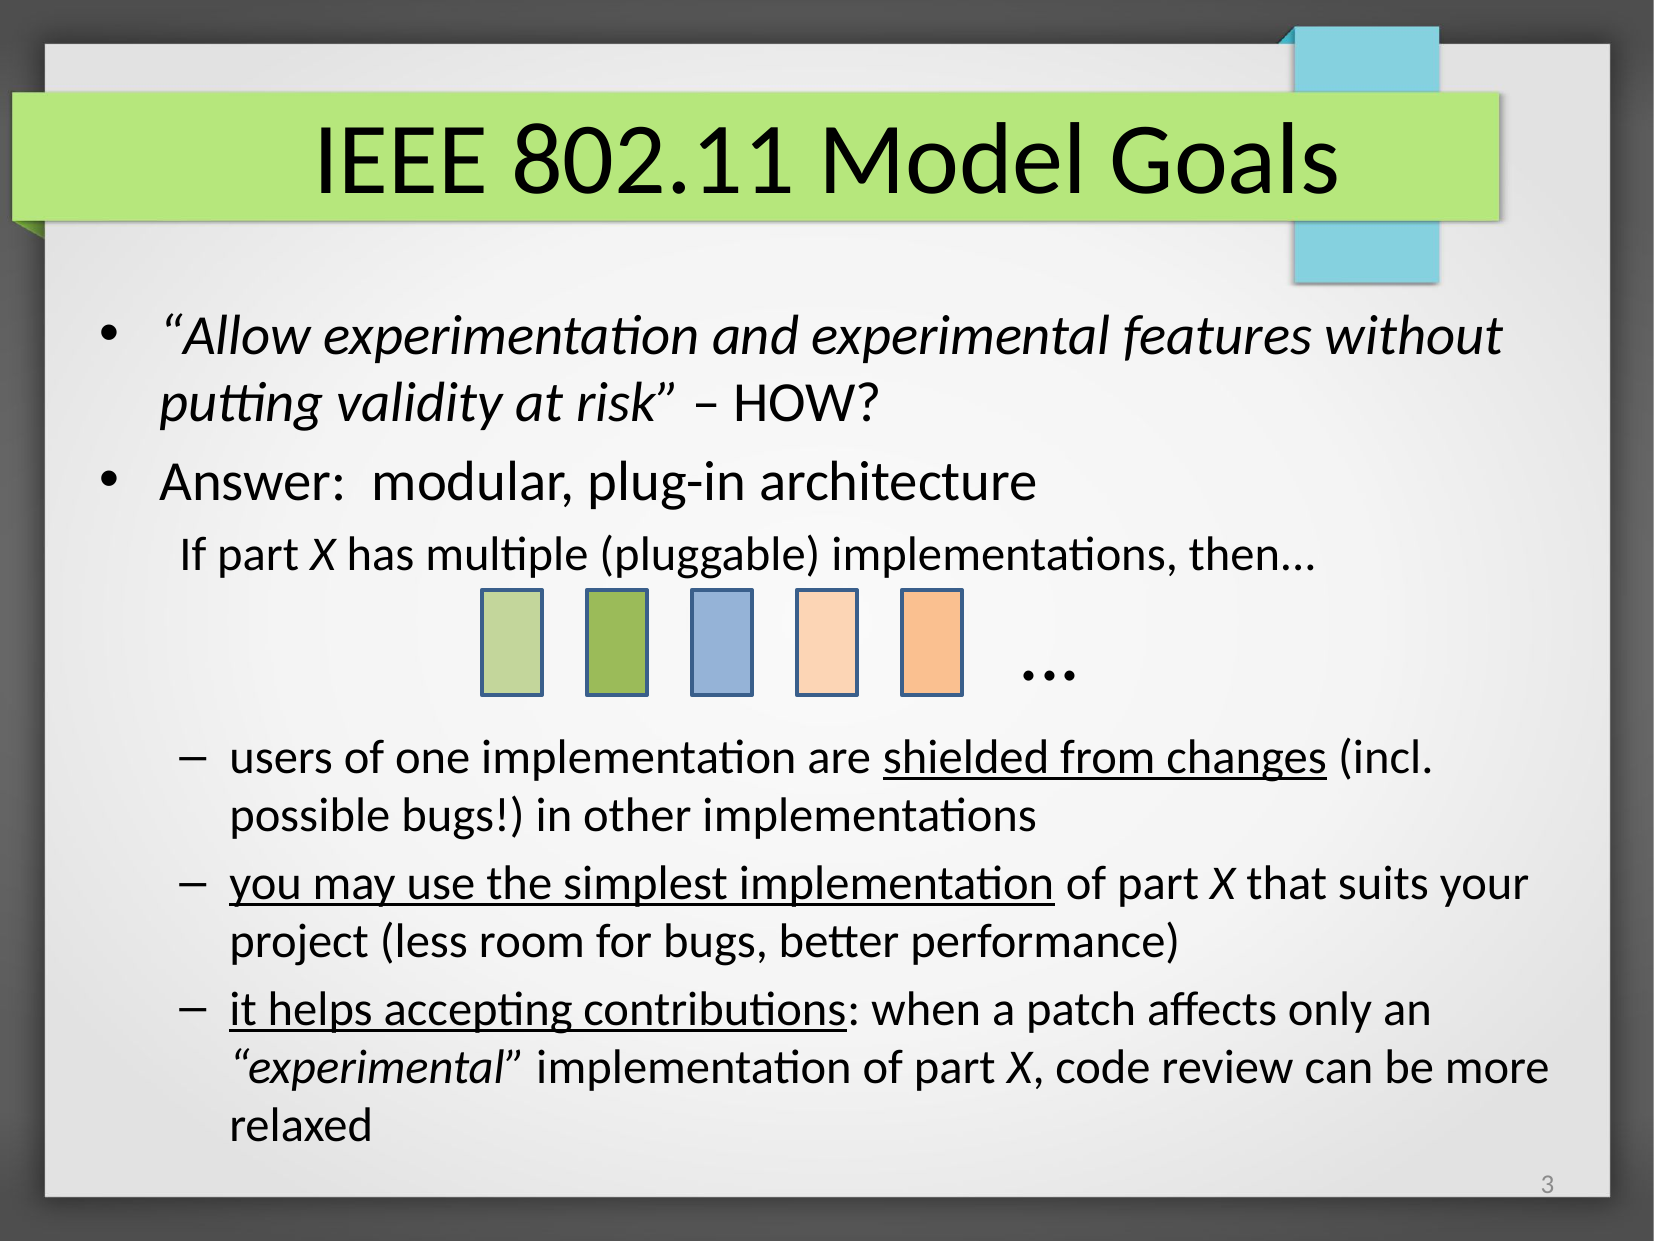

# IEEE 802.11 Model Goals
“Allow experimentation and experimental features without putting validity at risk” – HOW?
Answer: modular, plug-in architecture
If part X has multiple (pluggable) implementations, then...
users of one implementation are shielded from changes (incl. possible bugs!) in other implementations
you may use the simplest implementation of part X that suits your project (less room for bugs, better performance)
it helps accepting contributions: when a patch affects only an “experimental” implementation of part X, code review can be more relaxed
...
3